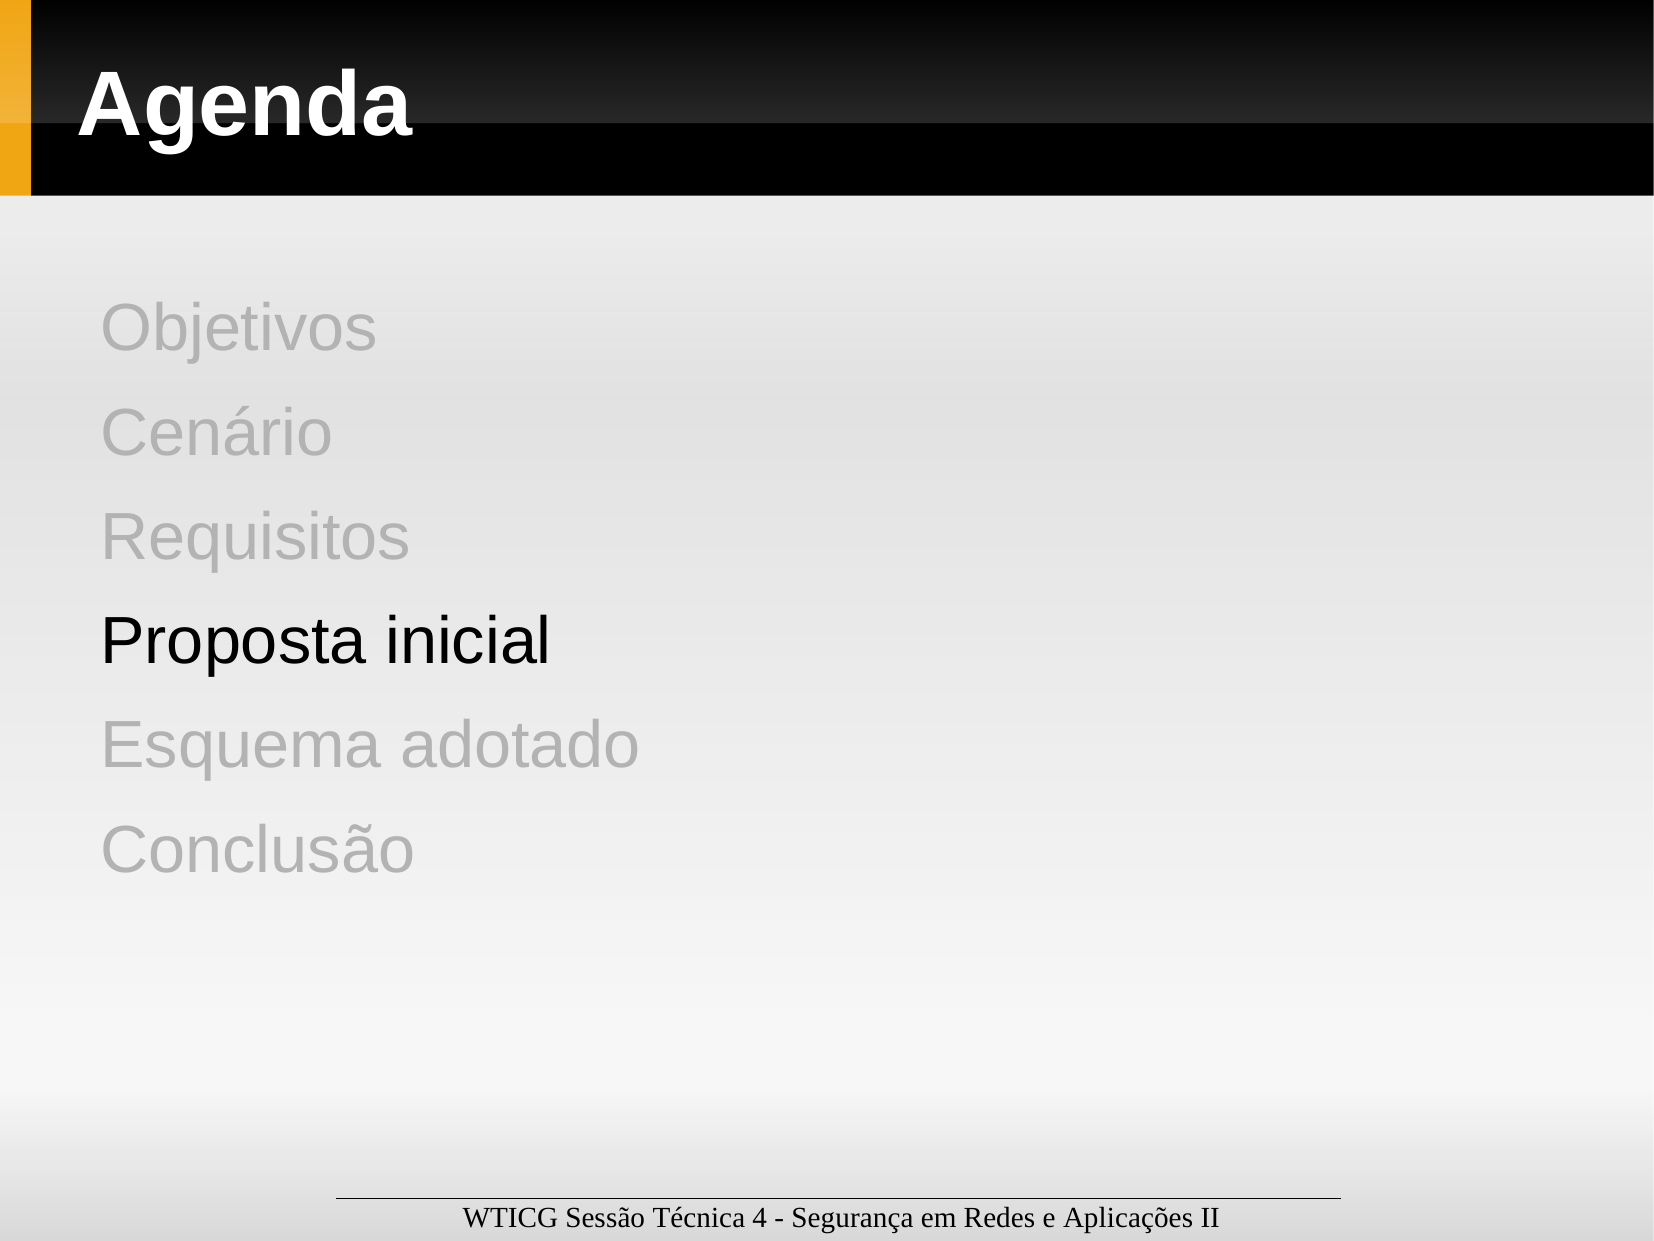

# Agenda
Objetivos
Cenário
Requisitos
Proposta inicial
Esquema adotado
Conclusão
WTICG Sessão Técnica 4 - Segurança em Redes e Aplicações II